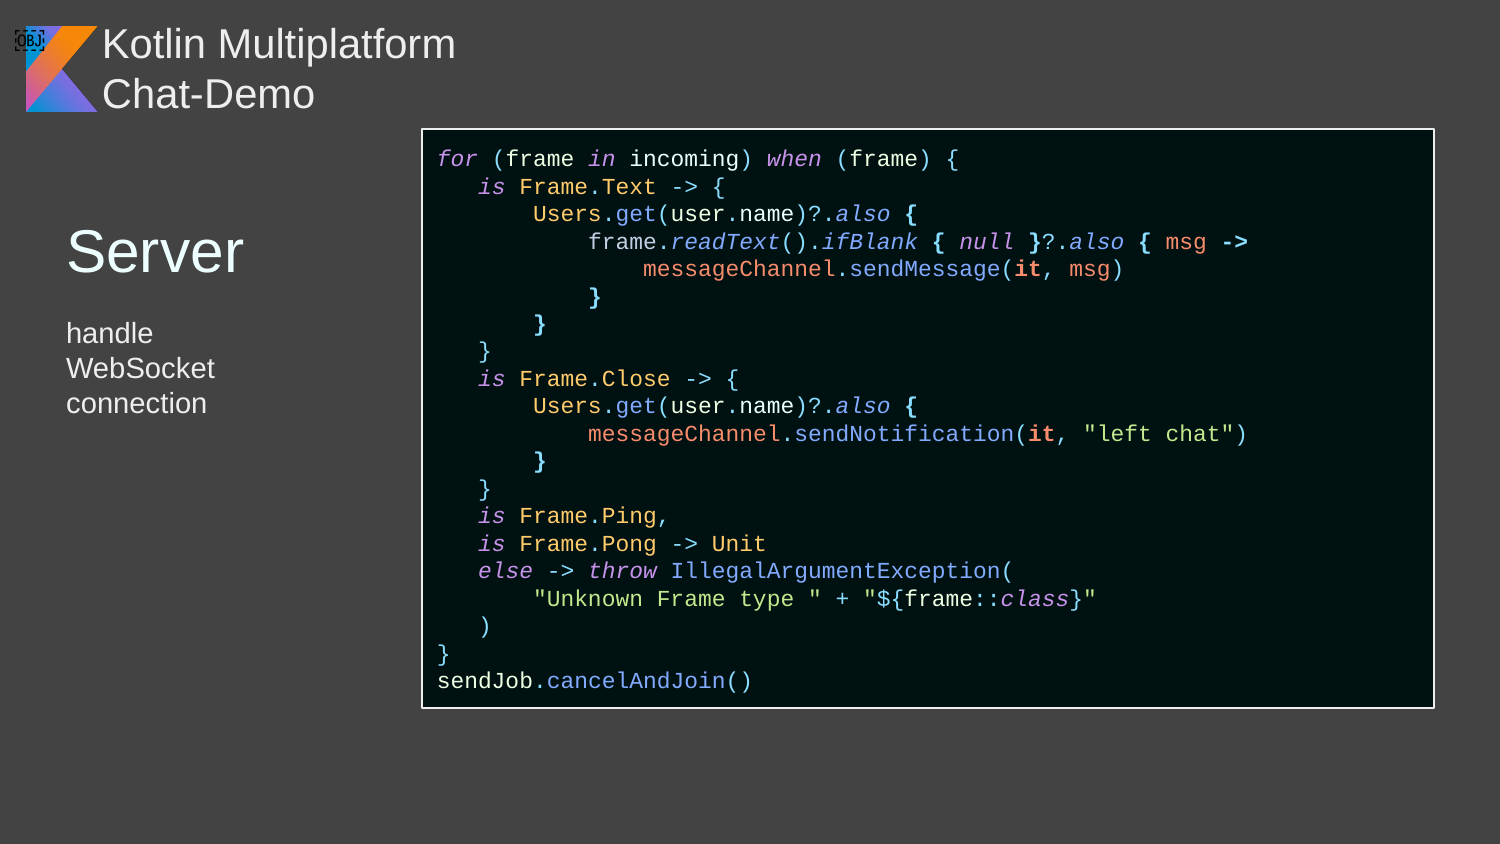

for (frame in incoming) when (frame) {
 is Frame.Text -> {
 Users.get(user.name)?.also {
 frame.readText().ifBlank { null }?.also { msg ->
 messageChannel.sendMessage(it, msg)
 }
 }
 }
 is Frame.Close -> {
 Users.get(user.name)?.also {
 messageChannel.sendNotification(it, "left chat")
 }
 }
 is Frame.Ping,
 is Frame.Pong -> Unit
 else -> throw IllegalArgumentException(
 "Unknown Frame type " + "${frame::class}"
 )
}
sendJob.cancelAndJoin()
# Server
suspend fun DefaultWebSocketServerSession.handleClientConnection(
 scope: CoroutineScope,
 messages: Flow<ChatContent>,
 messageChannel: Channel<ChatContent>
) {
 call.parameters.getOrNull("username")?.also { u ->
 val user = Users.getOrInsert(u)
 val sendJob = scope.launch {
 messages.collect {
 send(json.encodeToString(ChatContent.serializer(), it))
 }
 }
 messageChannel.sendNotification(user, "joined the chat")
handle WebSocket connection
routing {
websocket.
 webSocket("/") {
 handleClientConnection(scope,
 finalStageFlow,
 firstStage)
 }
 …
}